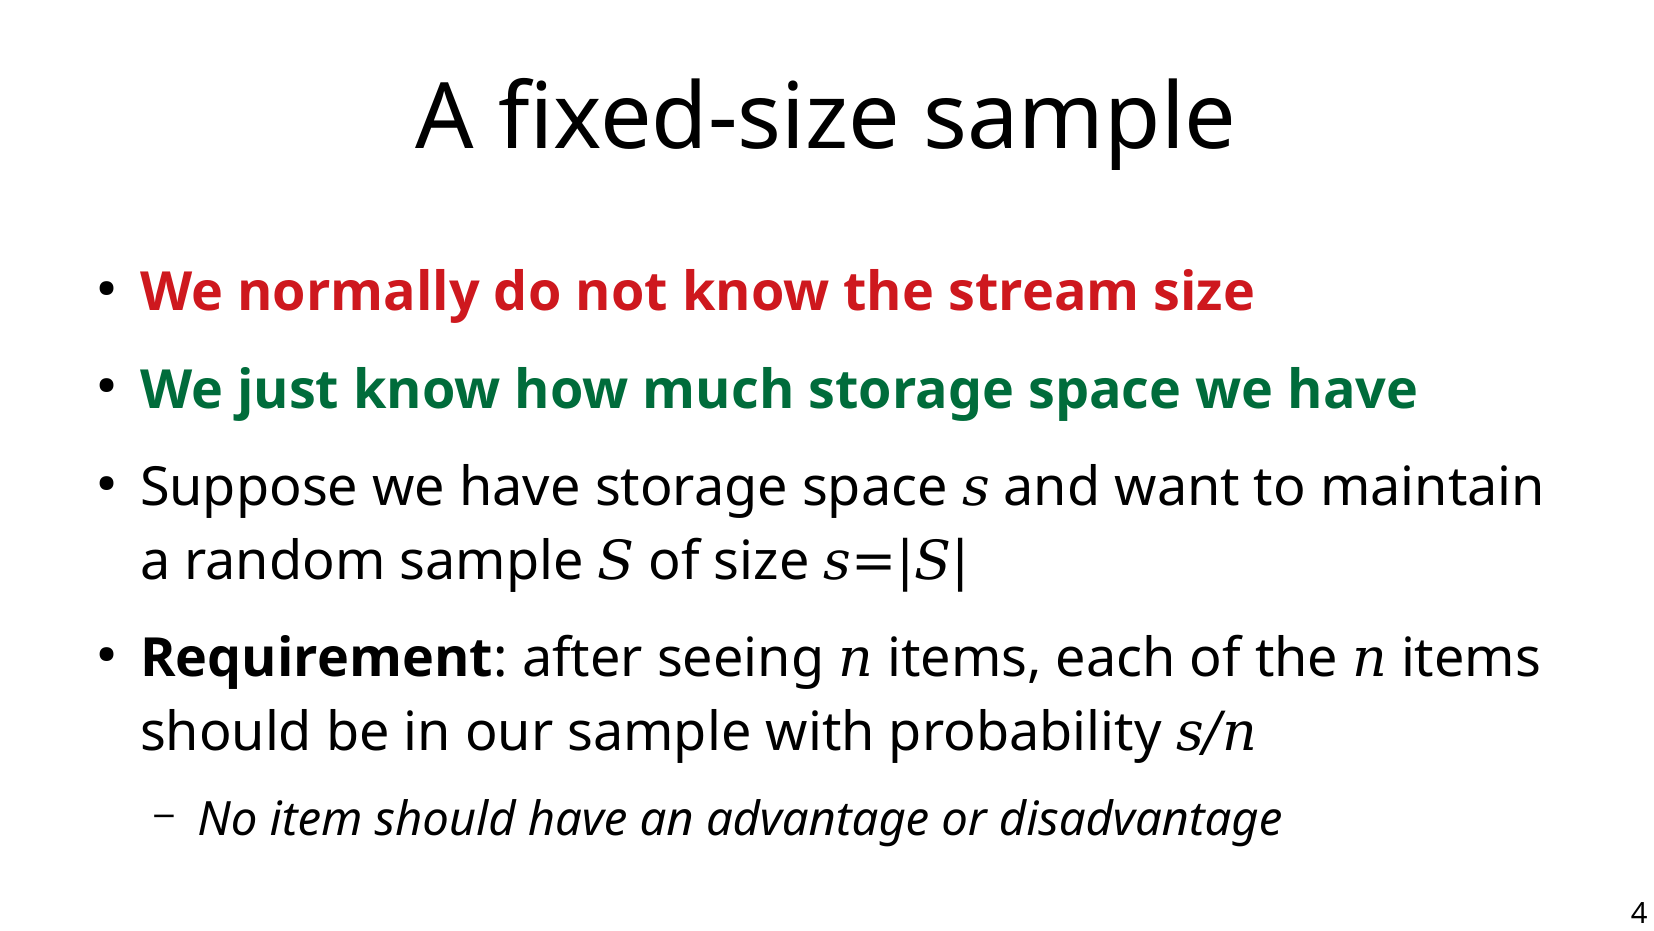

# A fixed-size sample
We normally do not know the stream size
We just know how much storage space we have
Suppose we have storage space s and want to maintain a random sample S of size s=|S|
Requirement: after seeing n items, each of the n items should be in our sample with probability s/n
No item should have an advantage or disadvantage
4